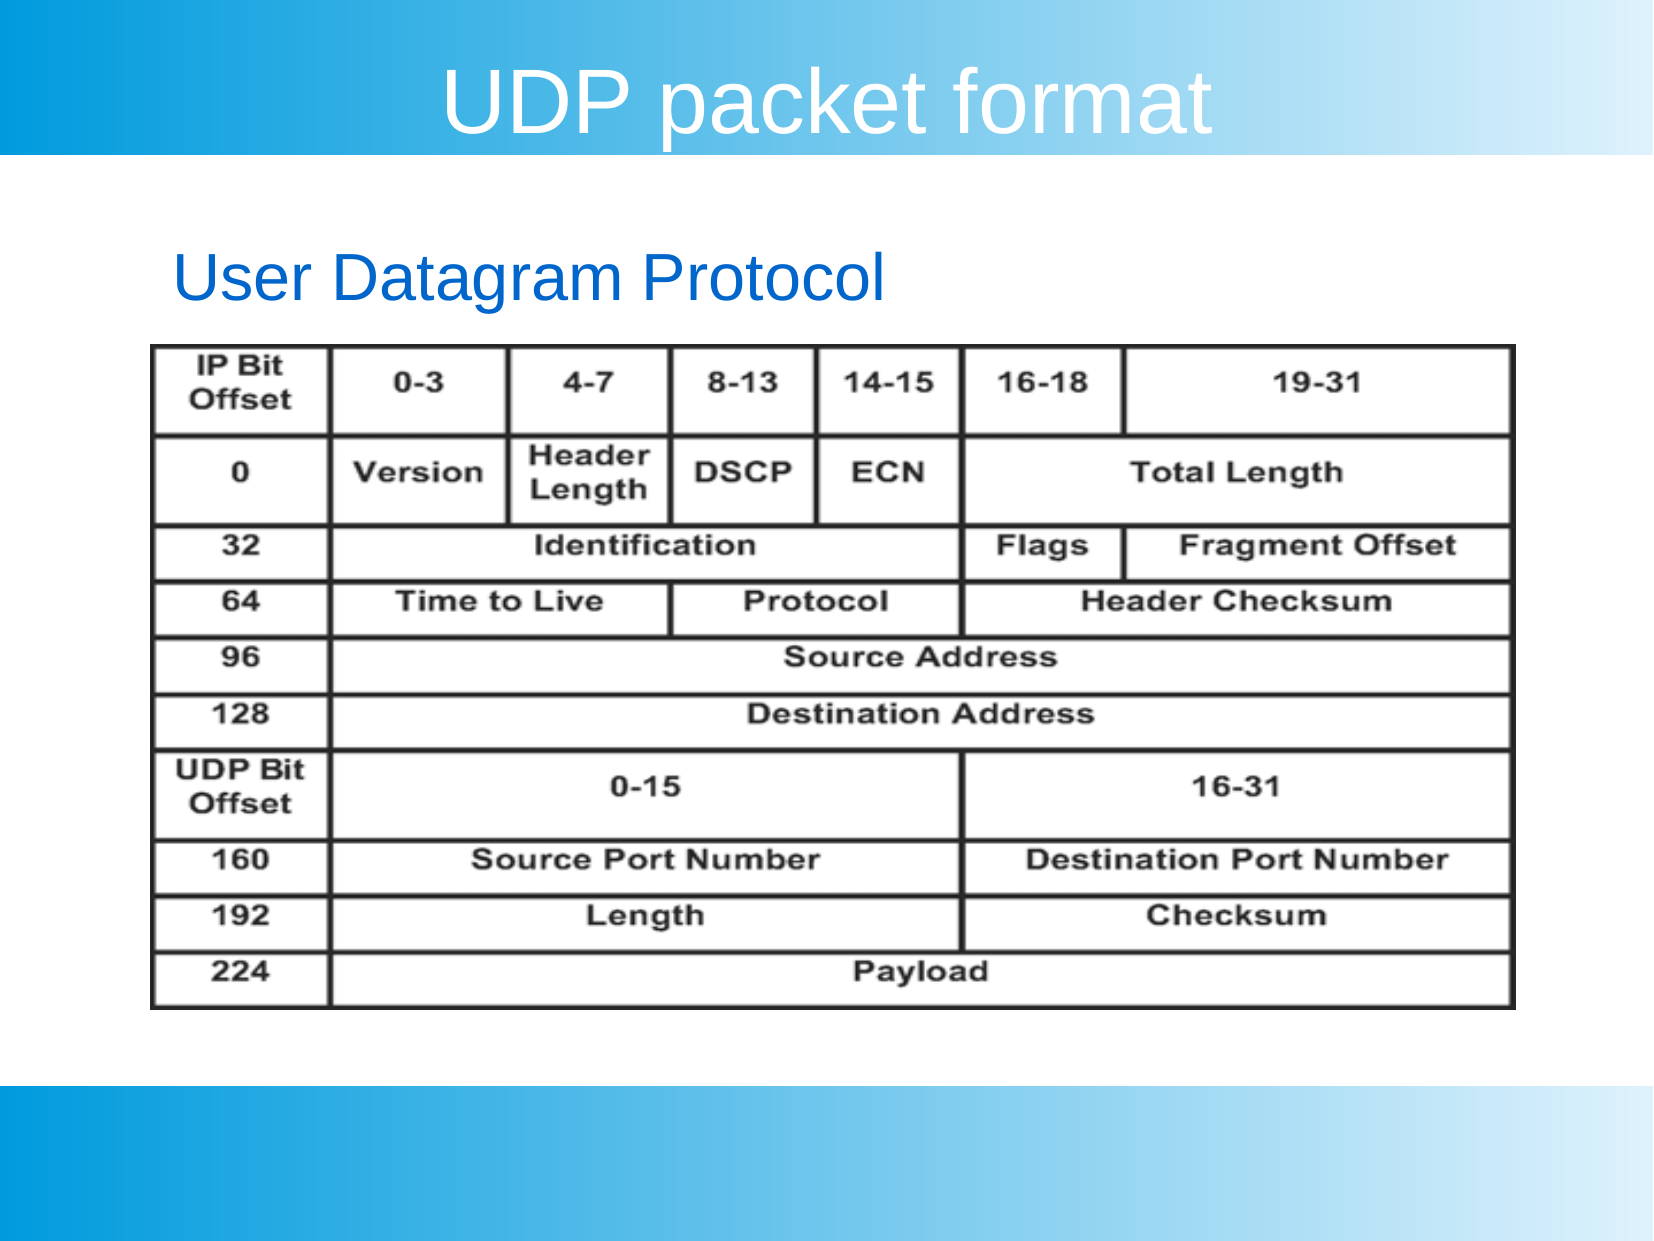

# UDP packet format
 User Datagram Protocol